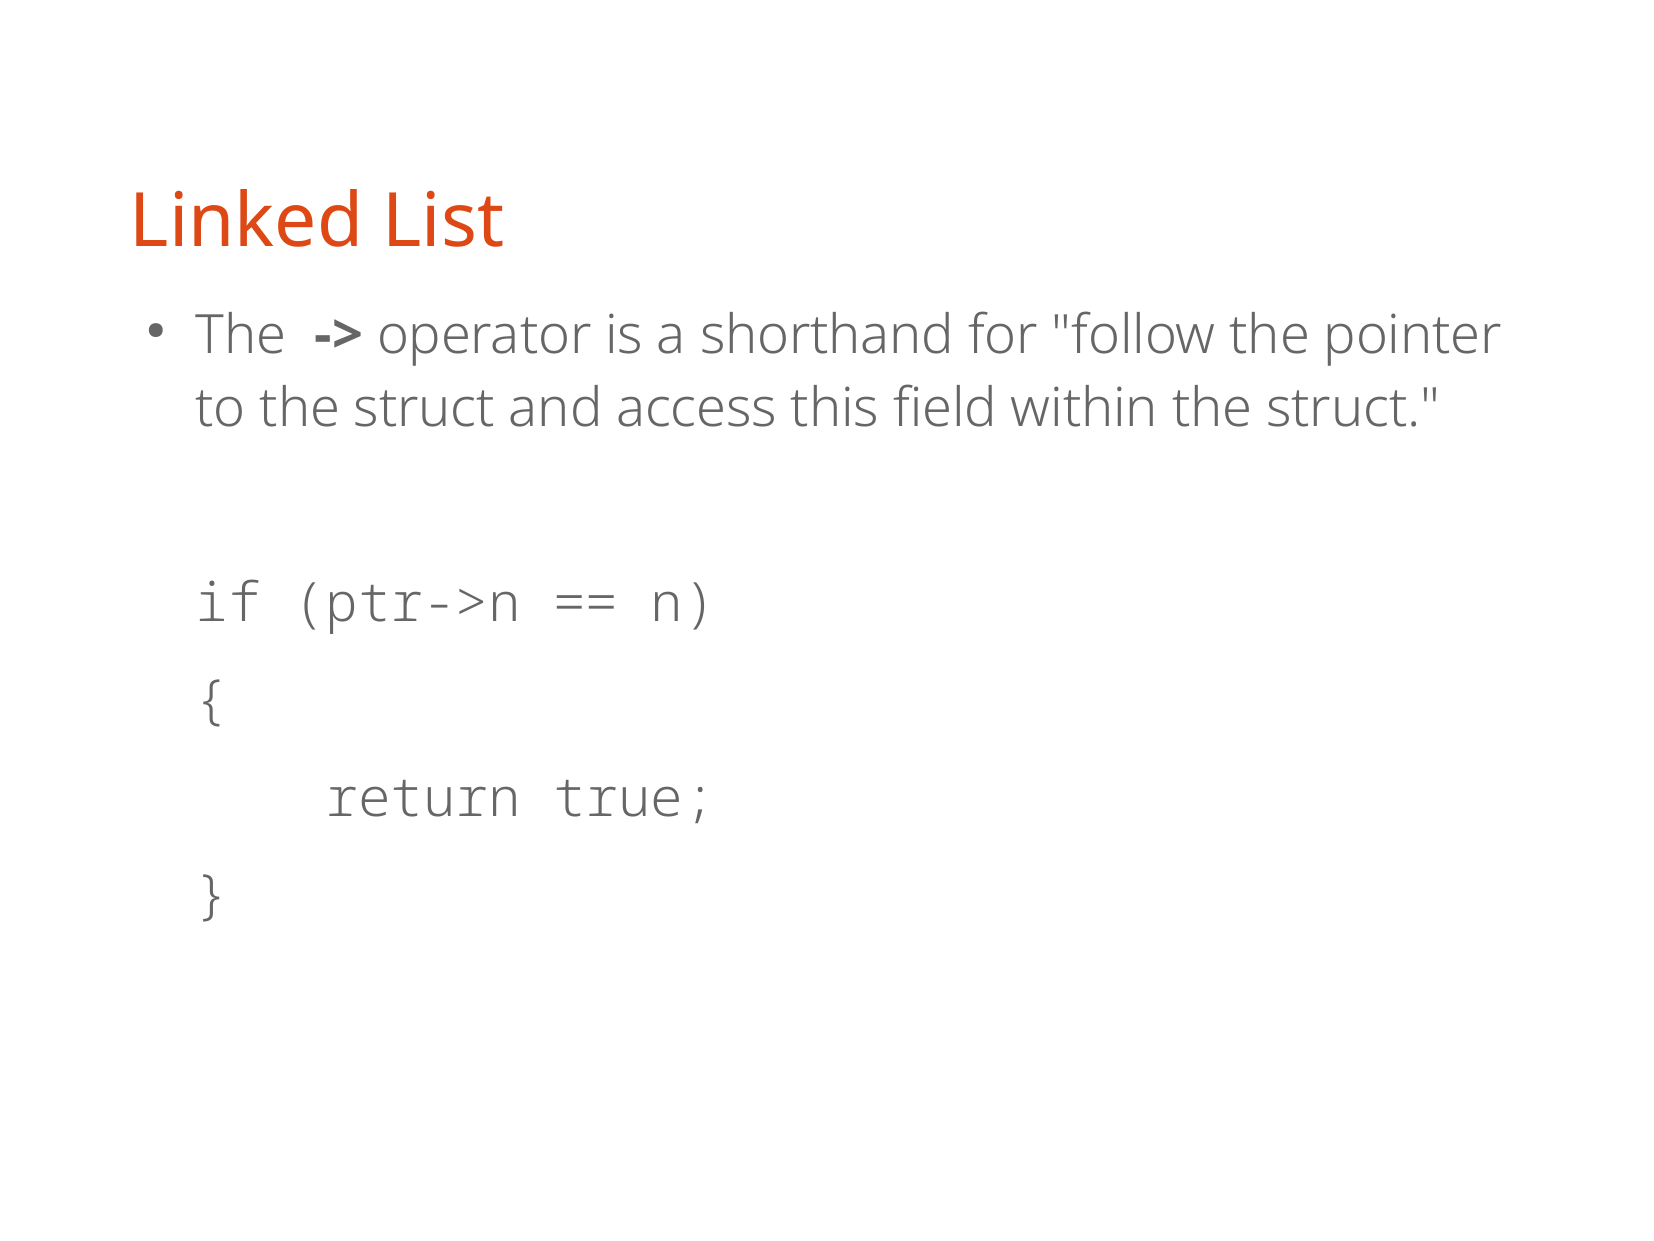

# Linked List
The -> operator is a shorthand for "follow the pointer to the struct and access this field within the struct."
if (ptr->n == n)
{
 return true;
}